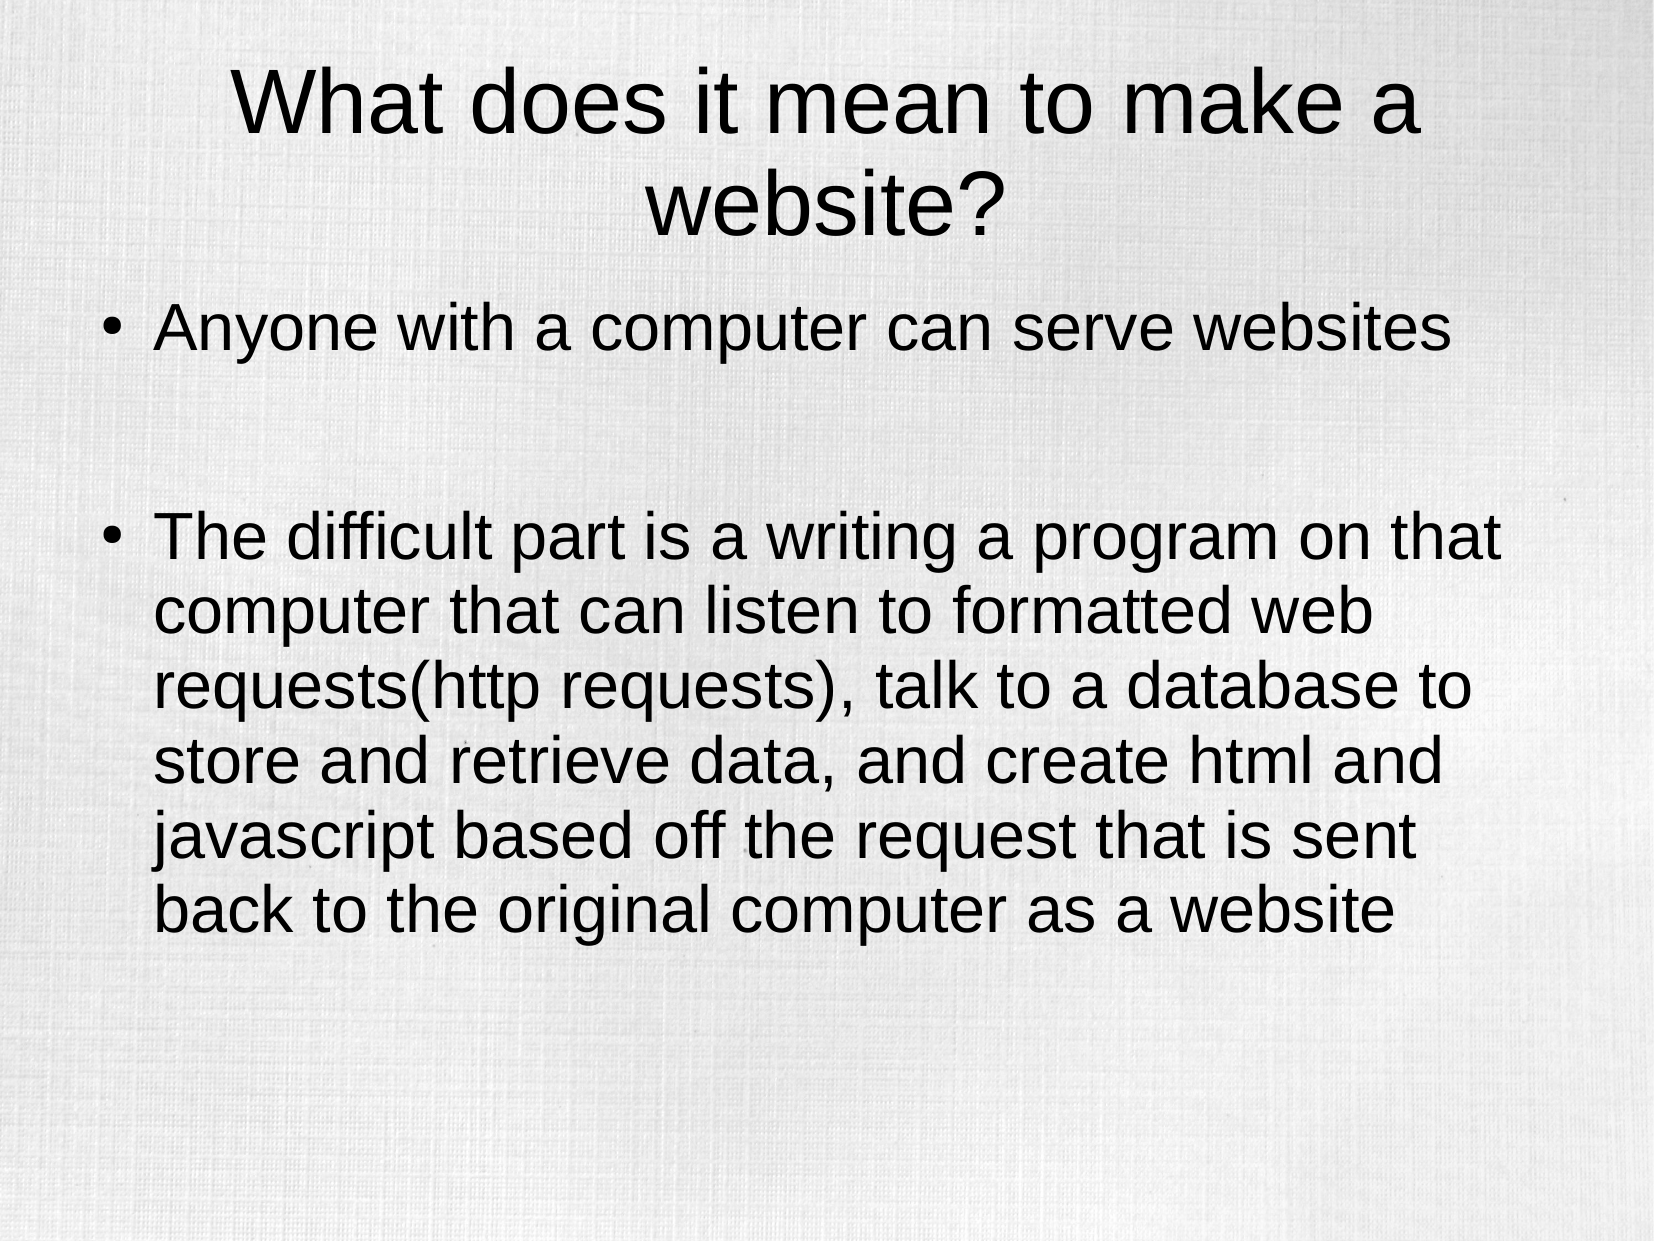

# What does it mean to make a website?
Anyone with a computer can serve websites
The difficult part is a writing a program on that computer that can listen to formatted web requests(http requests), talk to a database to store and retrieve data, and create html and javascript based off the request that is sent back to the original computer as a website